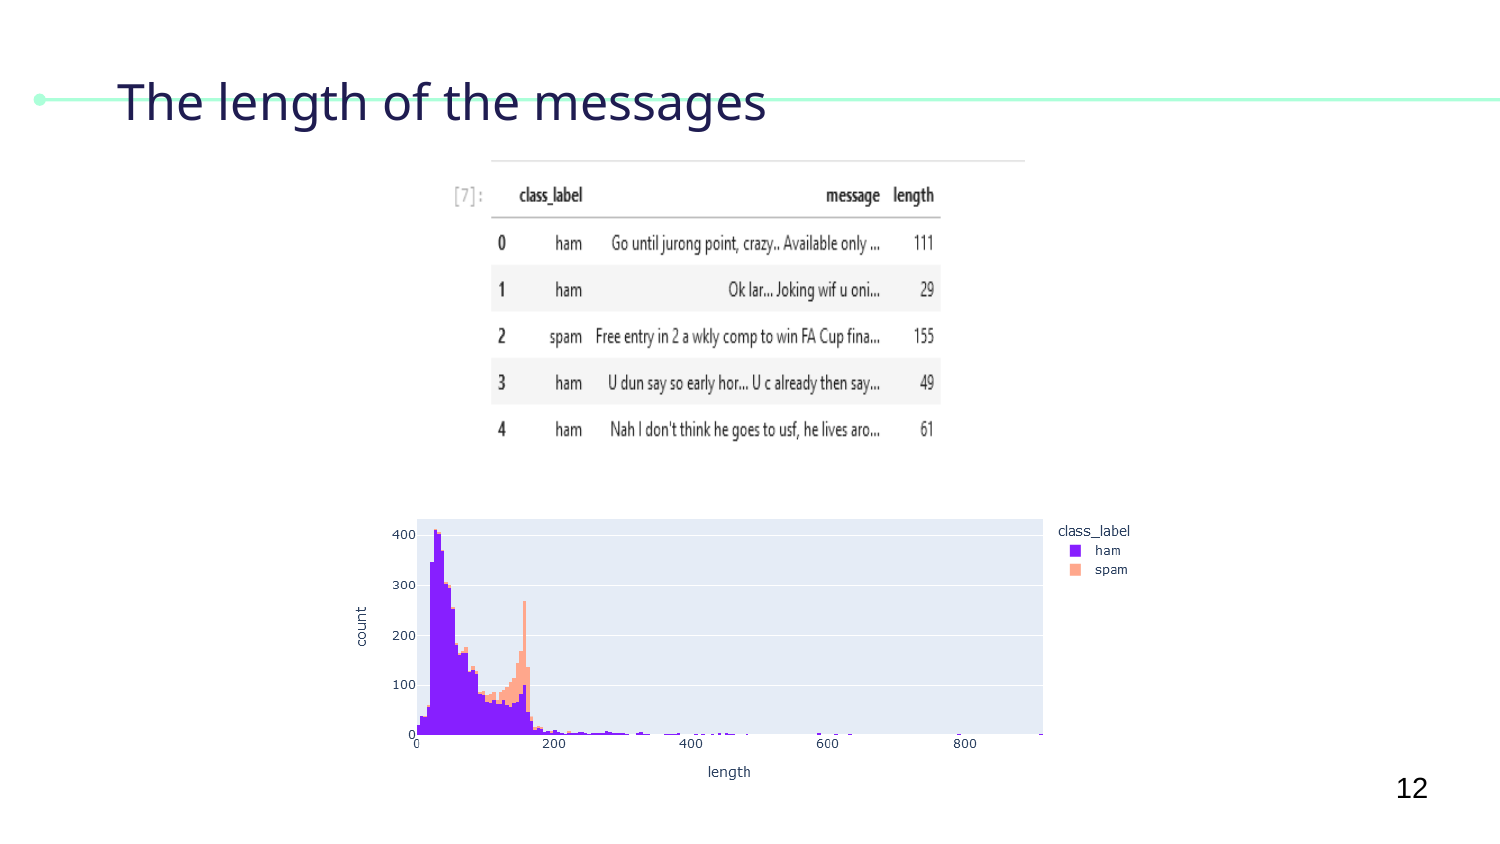

# The length of the messages
12